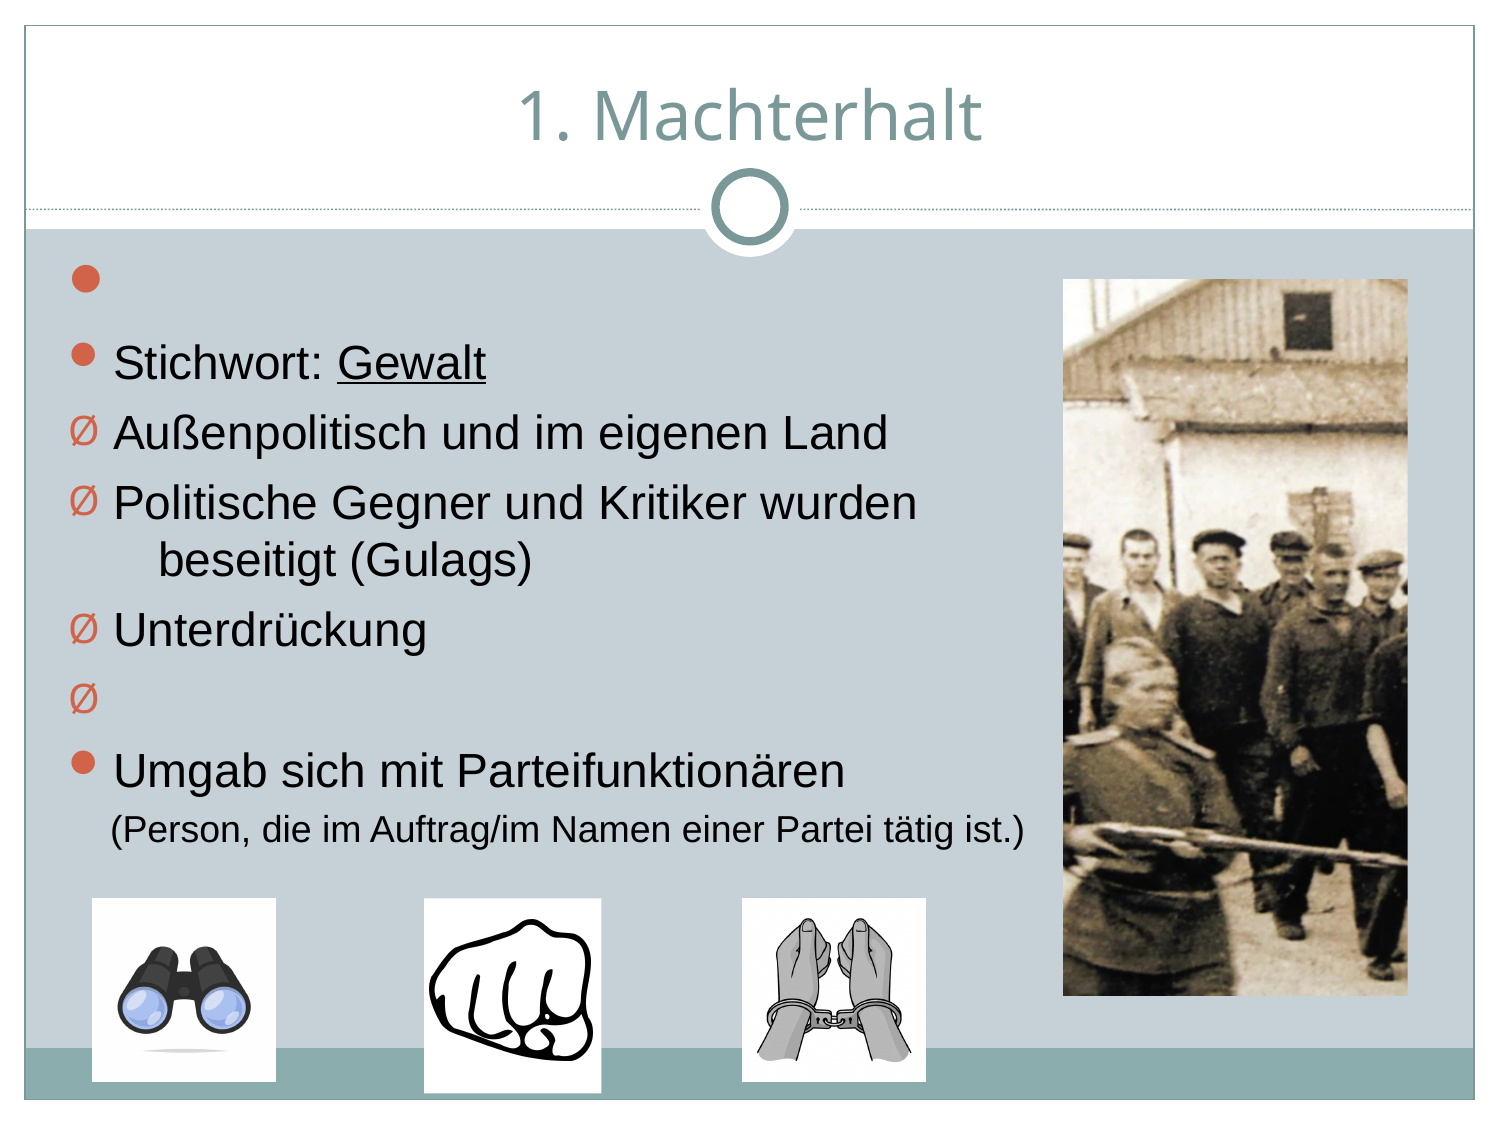

# 1. Machterhalt
Stichwort: Gewalt
Außenpolitisch und im eigenen Land
Politische Gegner und Kritiker wurden beseitigt (Gulags)
Unterdrückung
Umgab sich mit Parteifunktionären
 (Person, die im Auftrag/im Namen einer Partei tätig ist.)